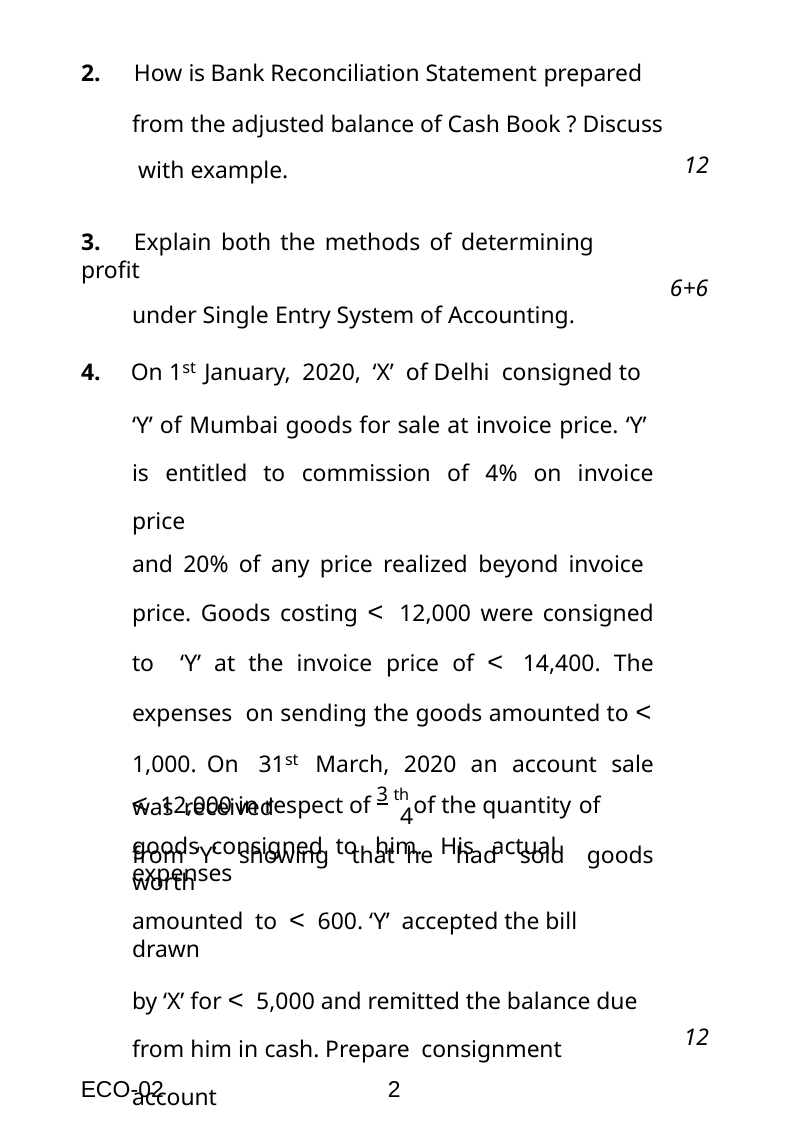

2.	How is Bank Reconciliation Statement prepared
from the adjusted balance of Cash Book ? Discuss with example.
12
3.	Explain both the methods of determining profit
under Single Entry System of Accounting.
6+6
4. On 1st January, 2020, ‘X’ of Delhi consigned to
‘Y’ of Mumbai goods for sale at invoice price. ‘Y’ is entitled to commission of 4% on invoice price
and 20% of any price realized beyond invoice price. Goods costing < 12,000 were consigned to ‘Y’ at the invoice price of < 14,400. The expenses on sending the goods amounted to < 1,000. On 31st March, 2020 an account sale was received
from ‘Y’ showing that he had sold goods worth
< 12,000 in respect of 3 th of the quantity of
4
goods consigned to him. His actual expenses
amounted to < 600. ‘Y’ accepted the bill drawn
by ‘X’ for < 5,000 and remitted the balance due from him in cash. Prepare consignment account
and ‘Y’ account in the books of ‘X’.
12
ECO-02	2